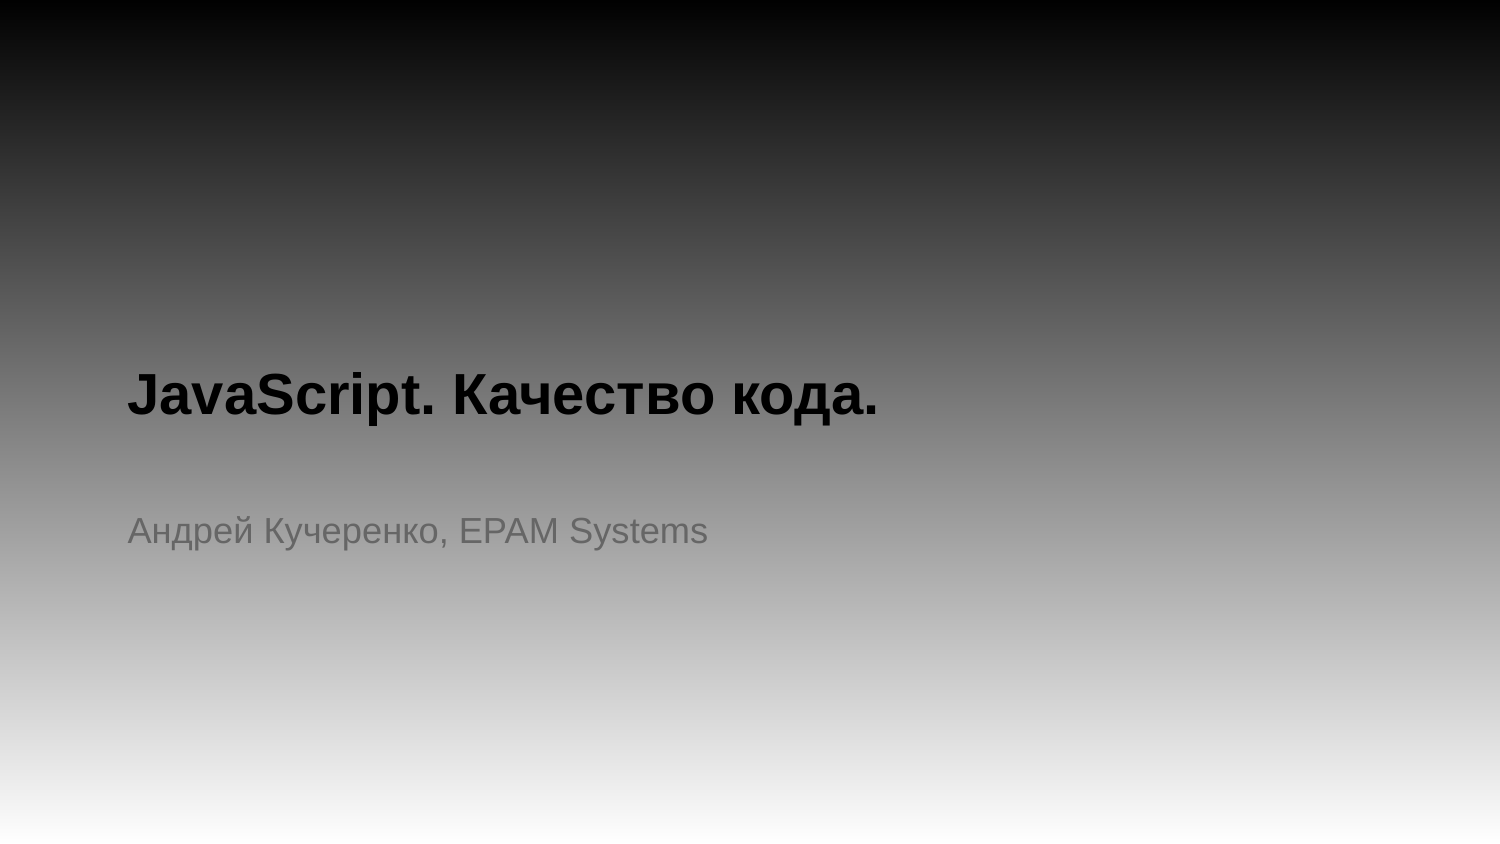

# JavaScript. Качество кода.
Андрей Кучеренко, EPAM Systems